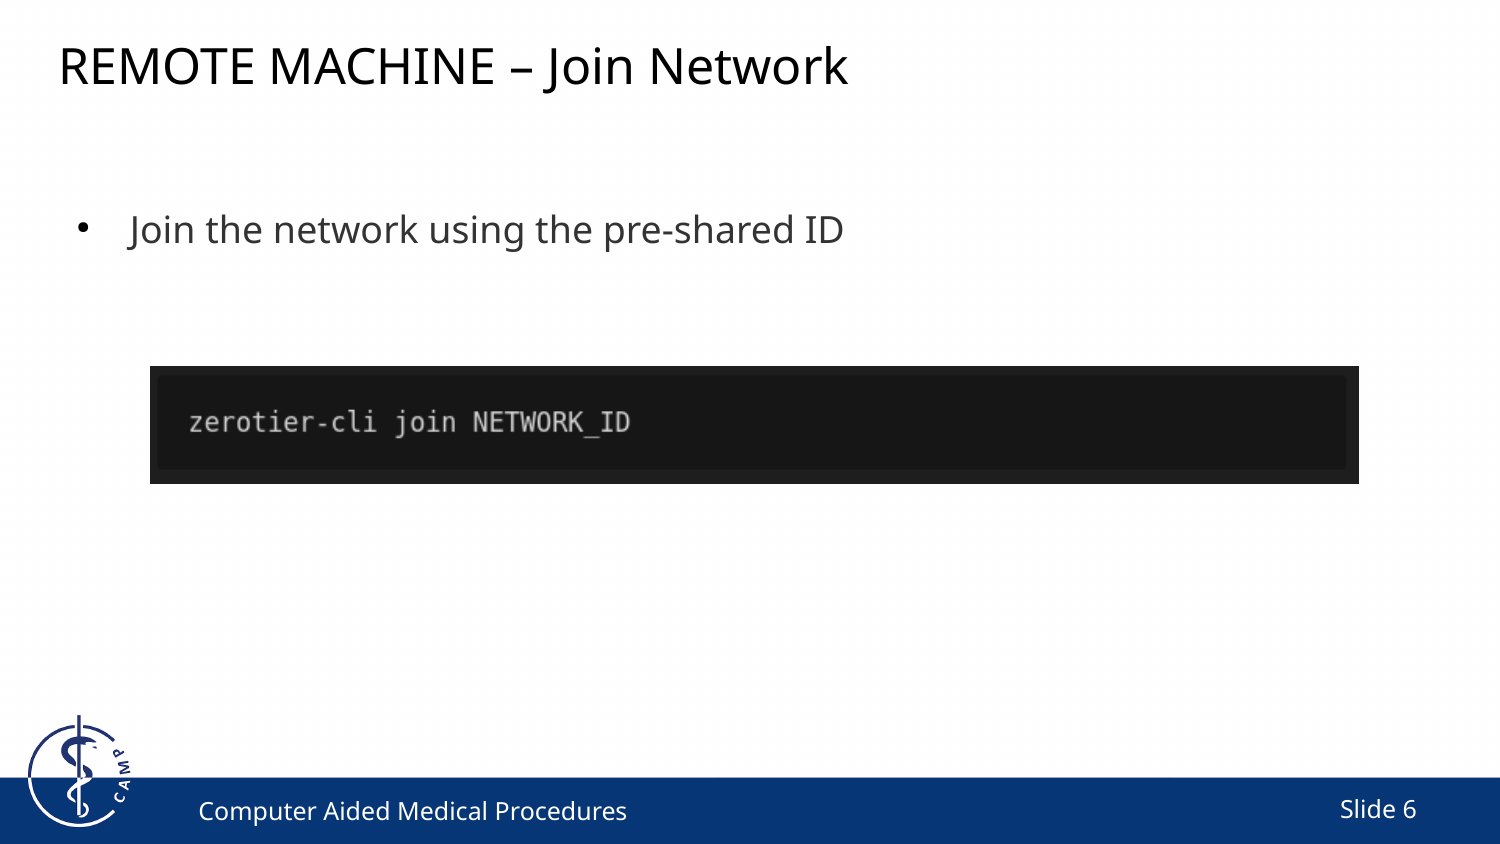

# REMOTE MACHINE – Join Network
Join the network using the pre-shared ID
Computer Aided Medical Procedures
Slide